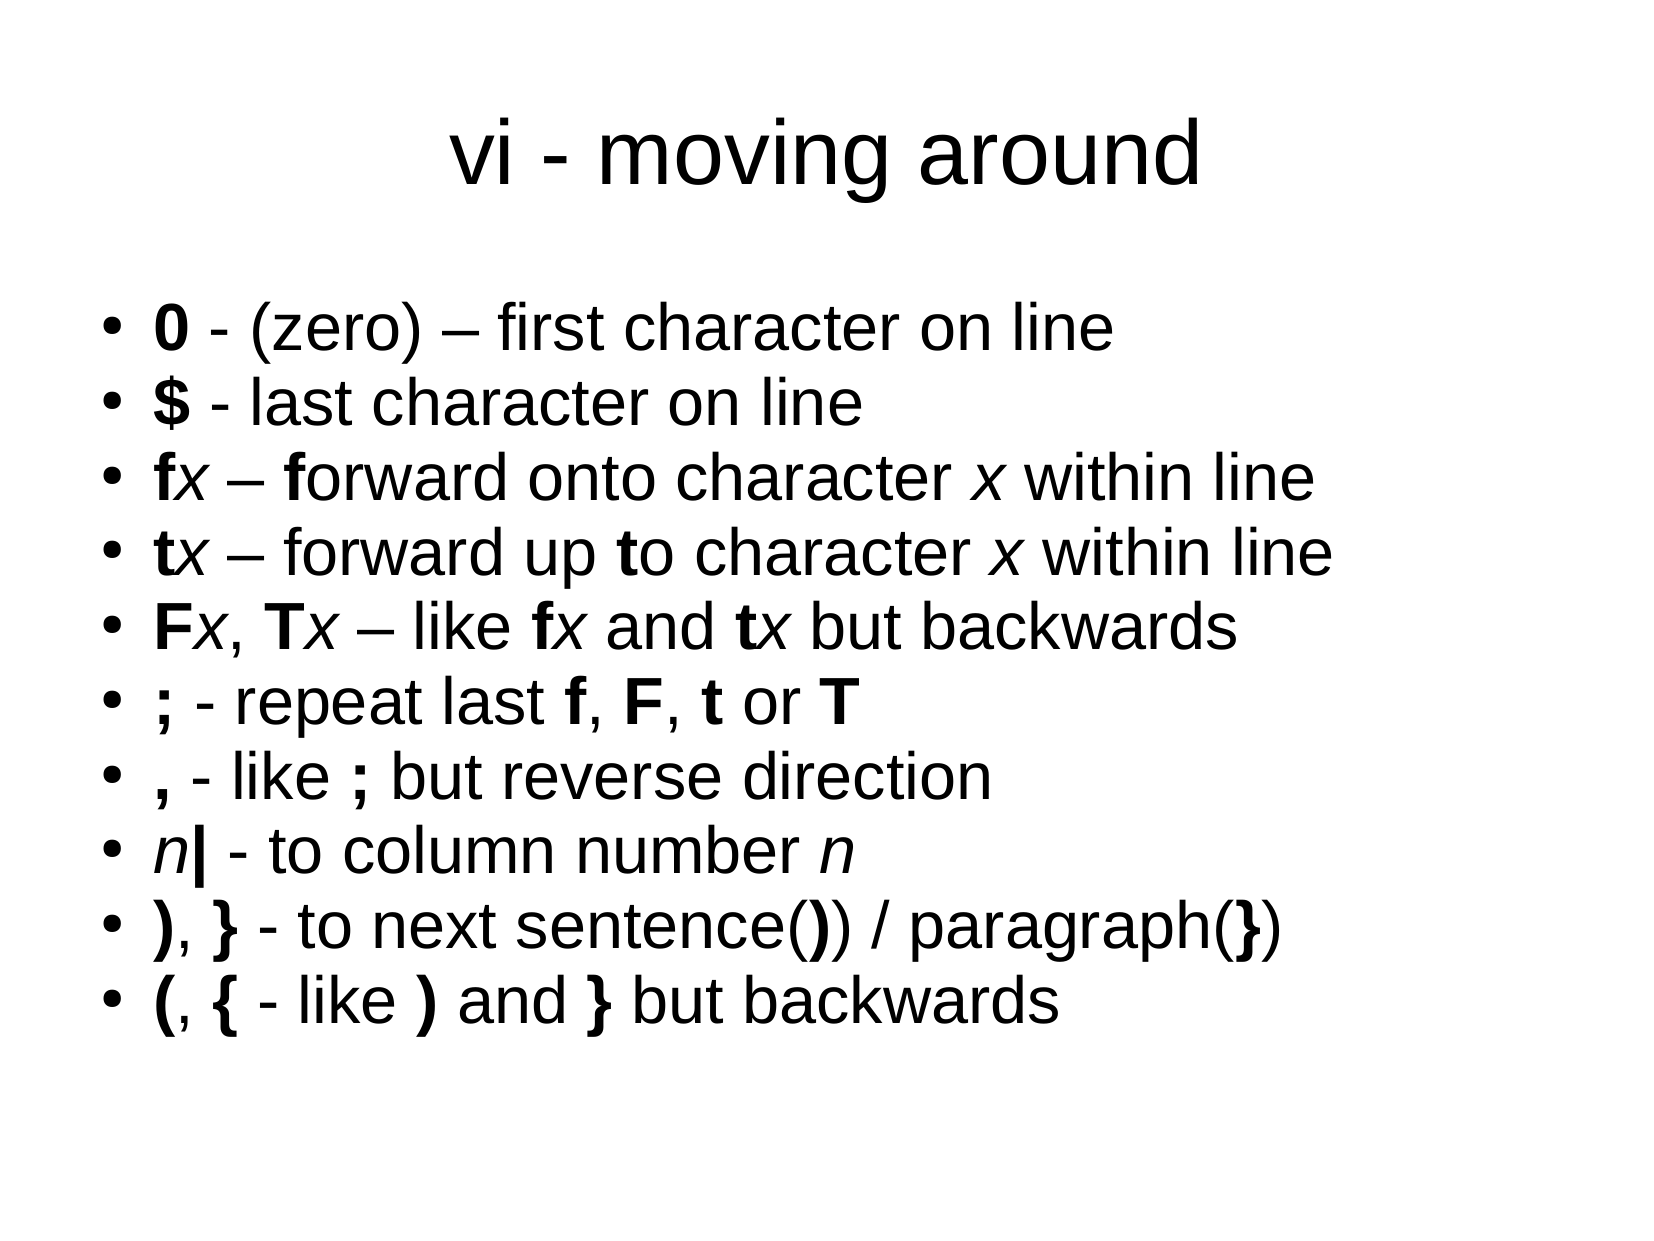

# vi - moving around
0 - (zero) – first character on line
$ - last character on line
fx – forward onto character x within line
tx – forward up to character x within line
Fx, Tx – like fx and tx but backwards
; - repeat last f, F, t or T
, - like ; but reverse direction
n| - to column number n
), } - to next sentence()) / paragraph(})
(, { - like ) and } but backwards